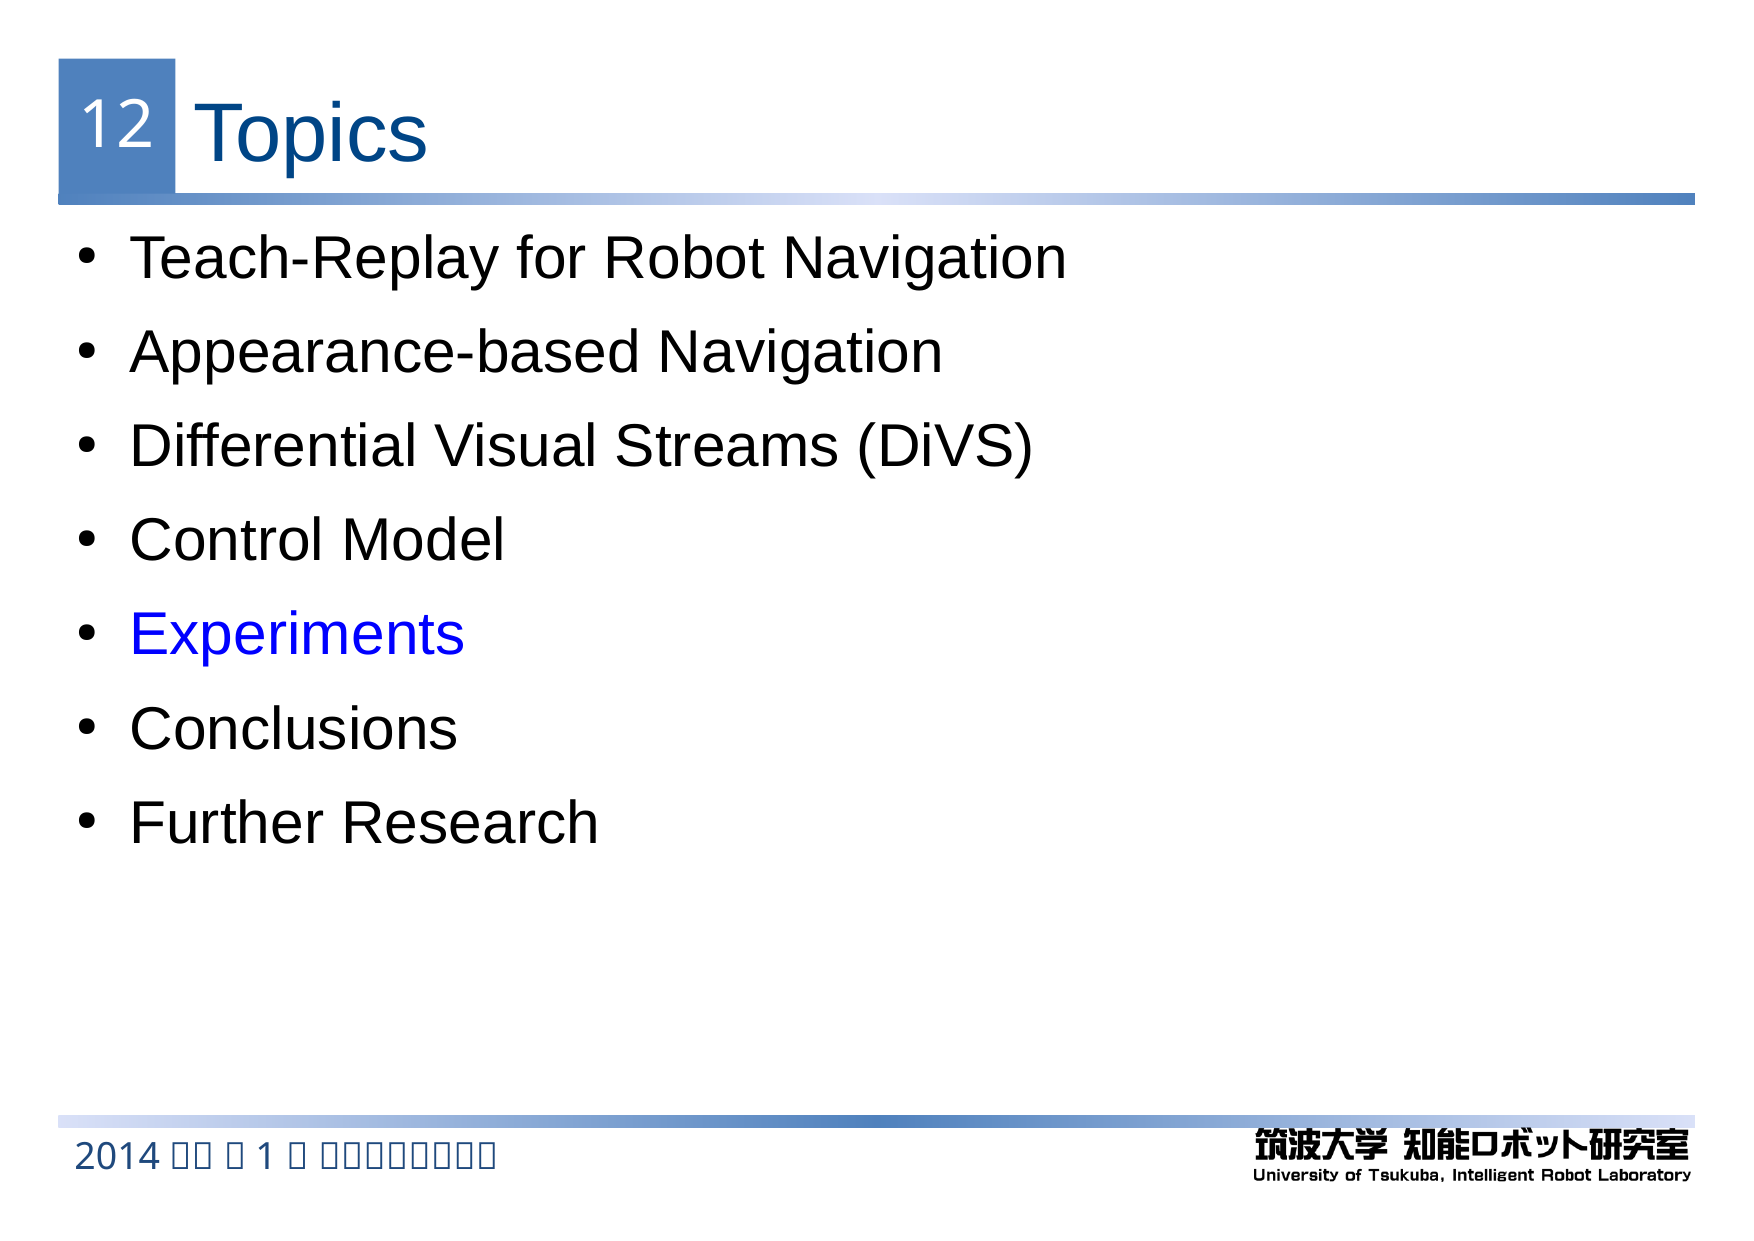

# Topics
Teach-Replay for Robot Navigation
Appearance-based Navigation
Differential Visual Streams (DiVS)
Control Model
Experiments
Conclusions
Further Research